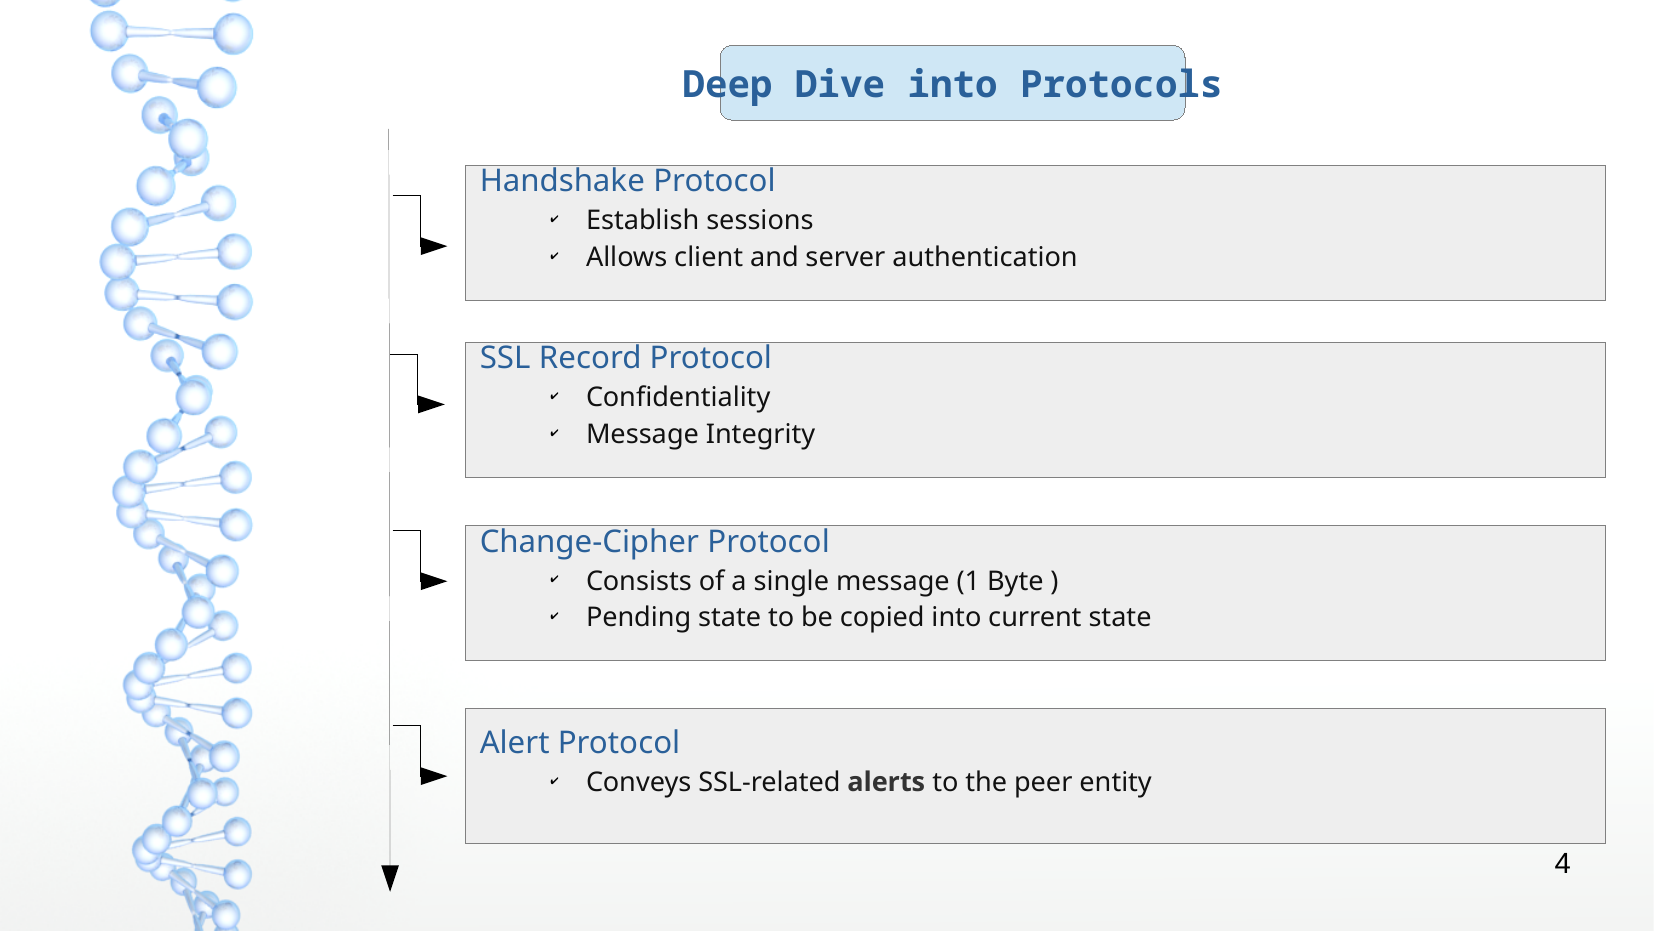

Deep Dive into Protocols
Handshake Protocol
Establish sessions
Allows client and server authentication
SSL Record Protocol
Confidentiality
Message Integrity
Change-Cipher Protocol
Consists of a single message (1 Byte )
Pending state to be copied into current state
Alert Protocol
Conveys SSL-related alerts to the peer entity
4